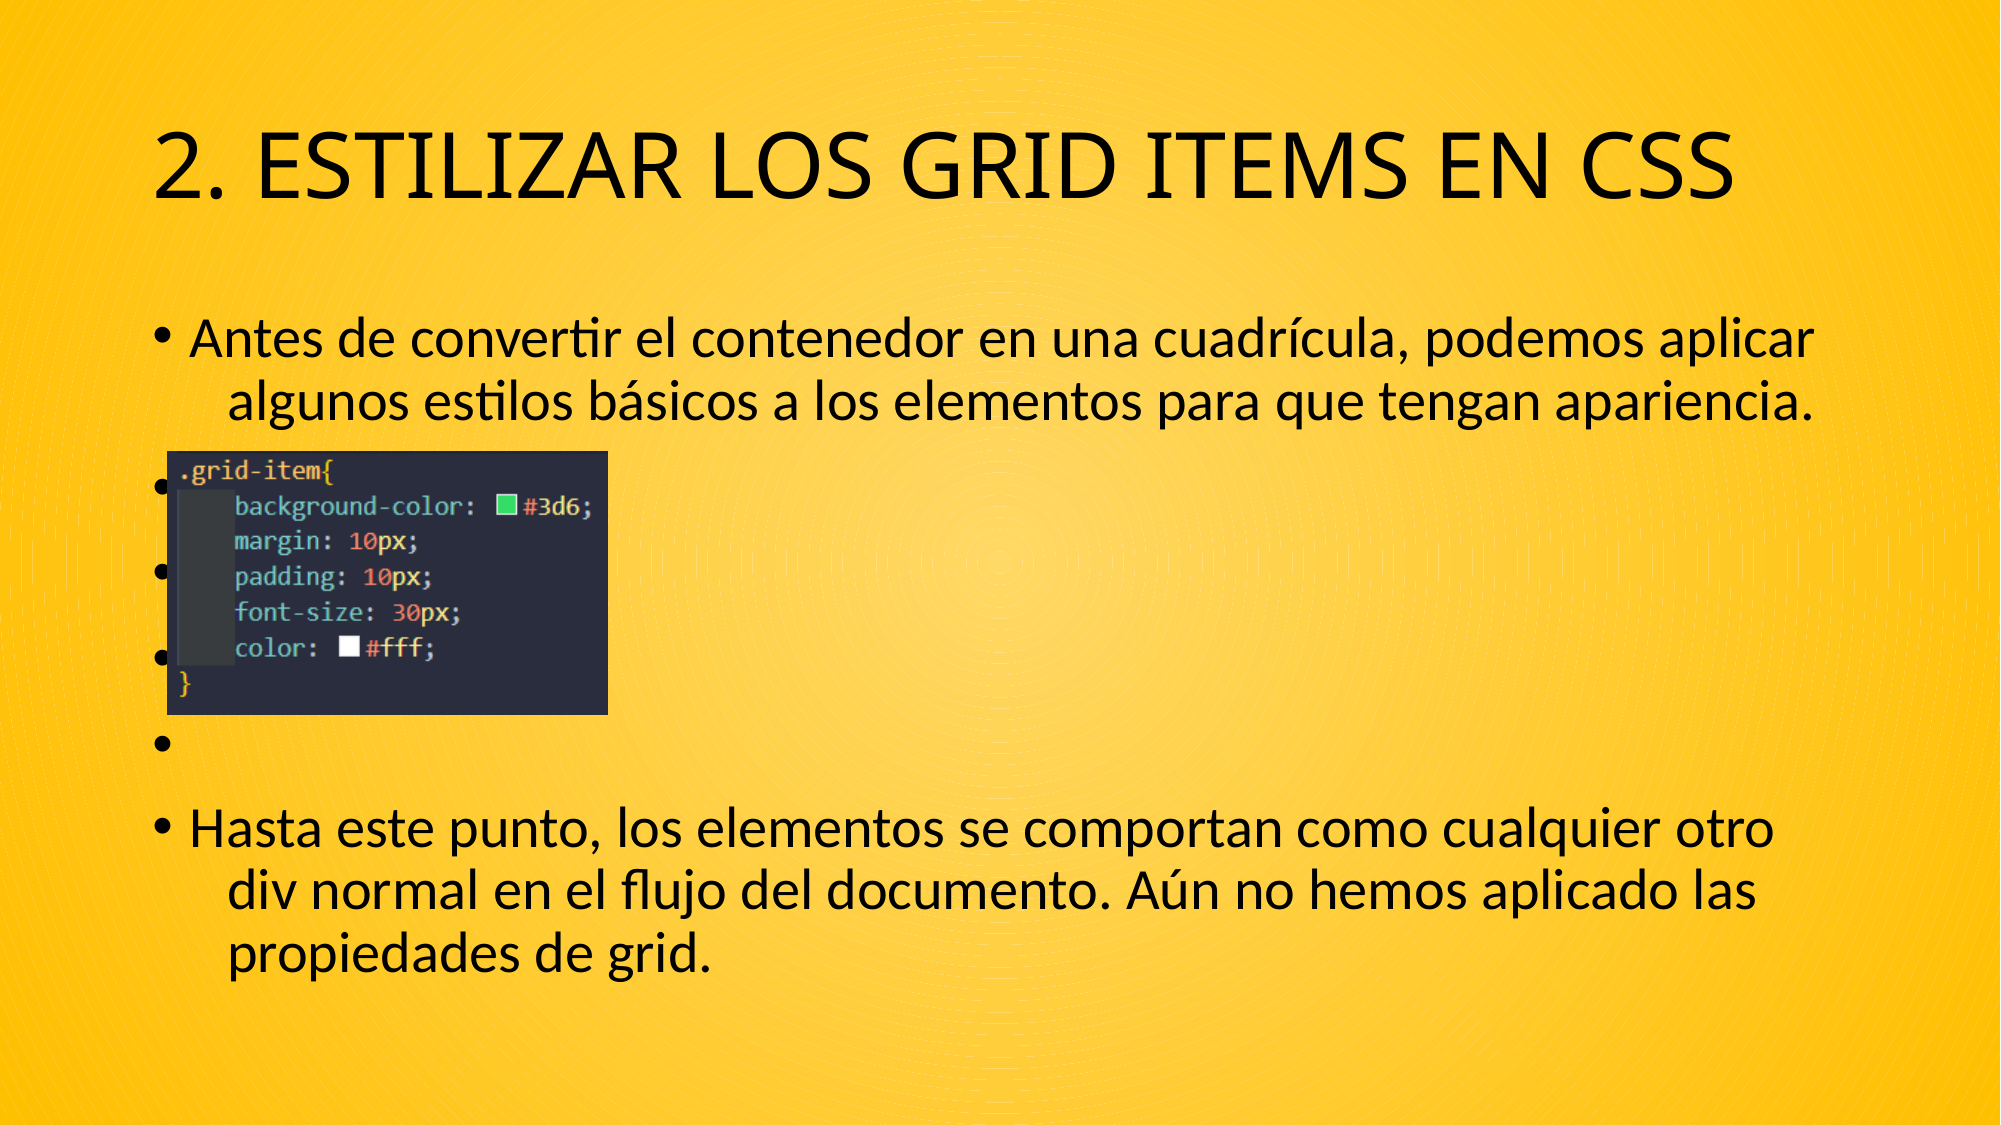

# 2. ESTILIZAR LOS GRID ITEMS EN CSS
Antes de convertir el contenedor en una cuadrícula, podemos aplicar algunos estilos básicos a los elementos para que tengan apariencia.
Hasta este punto, los elementos se comportan como cualquier otro div normal en el flujo del documento. Aún no hemos aplicado las propiedades de grid.